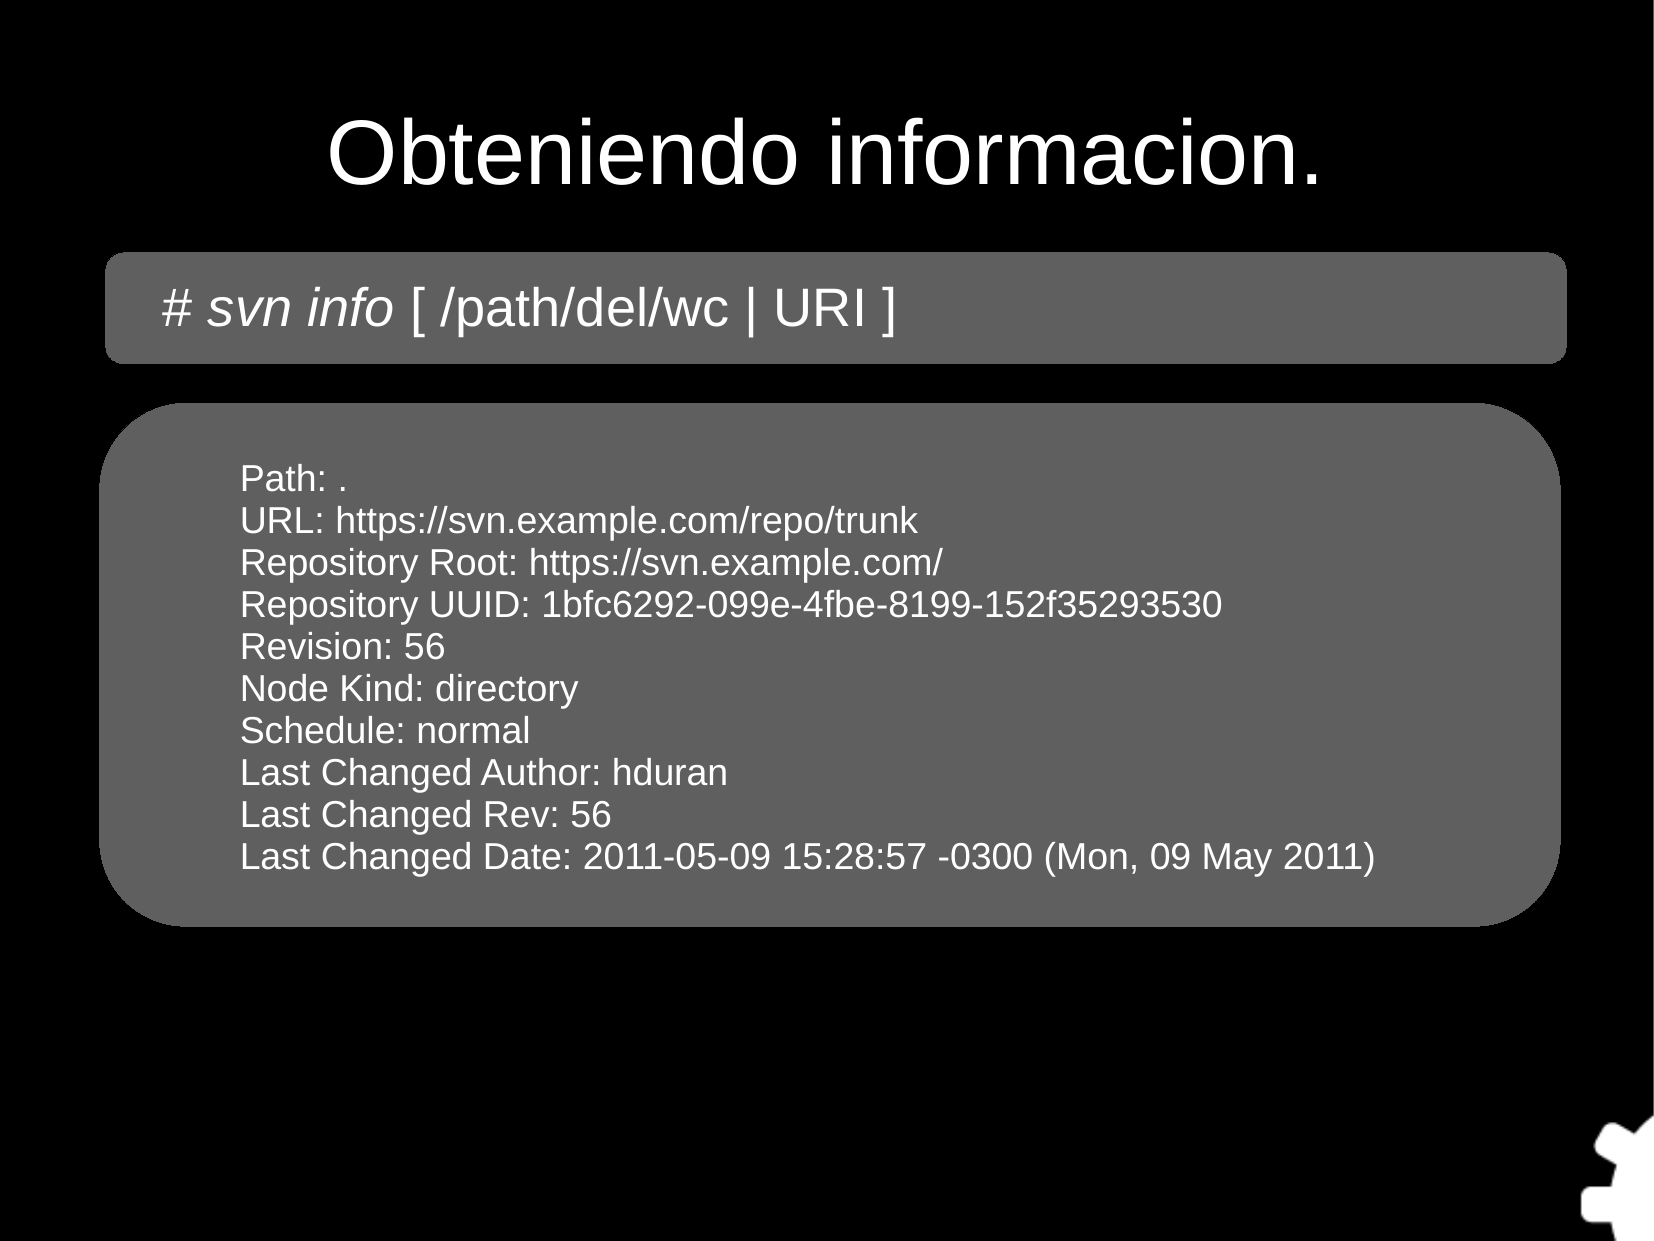

# Obteniendo informacion.
# svn info [ /path/del/wc | URI ]
Path: .
URL: https://svn.example.com/repo/trunk
Repository Root: https://svn.example.com/
Repository UUID: 1bfc6292-099e-4fbe-8199-152f35293530
Revision: 56
Node Kind: directory
Schedule: normal
Last Changed Author: hduran
Last Changed Rev: 56
Last Changed Date: 2011-05-09 15:28:57 -0300 (Mon, 09 May 2011)